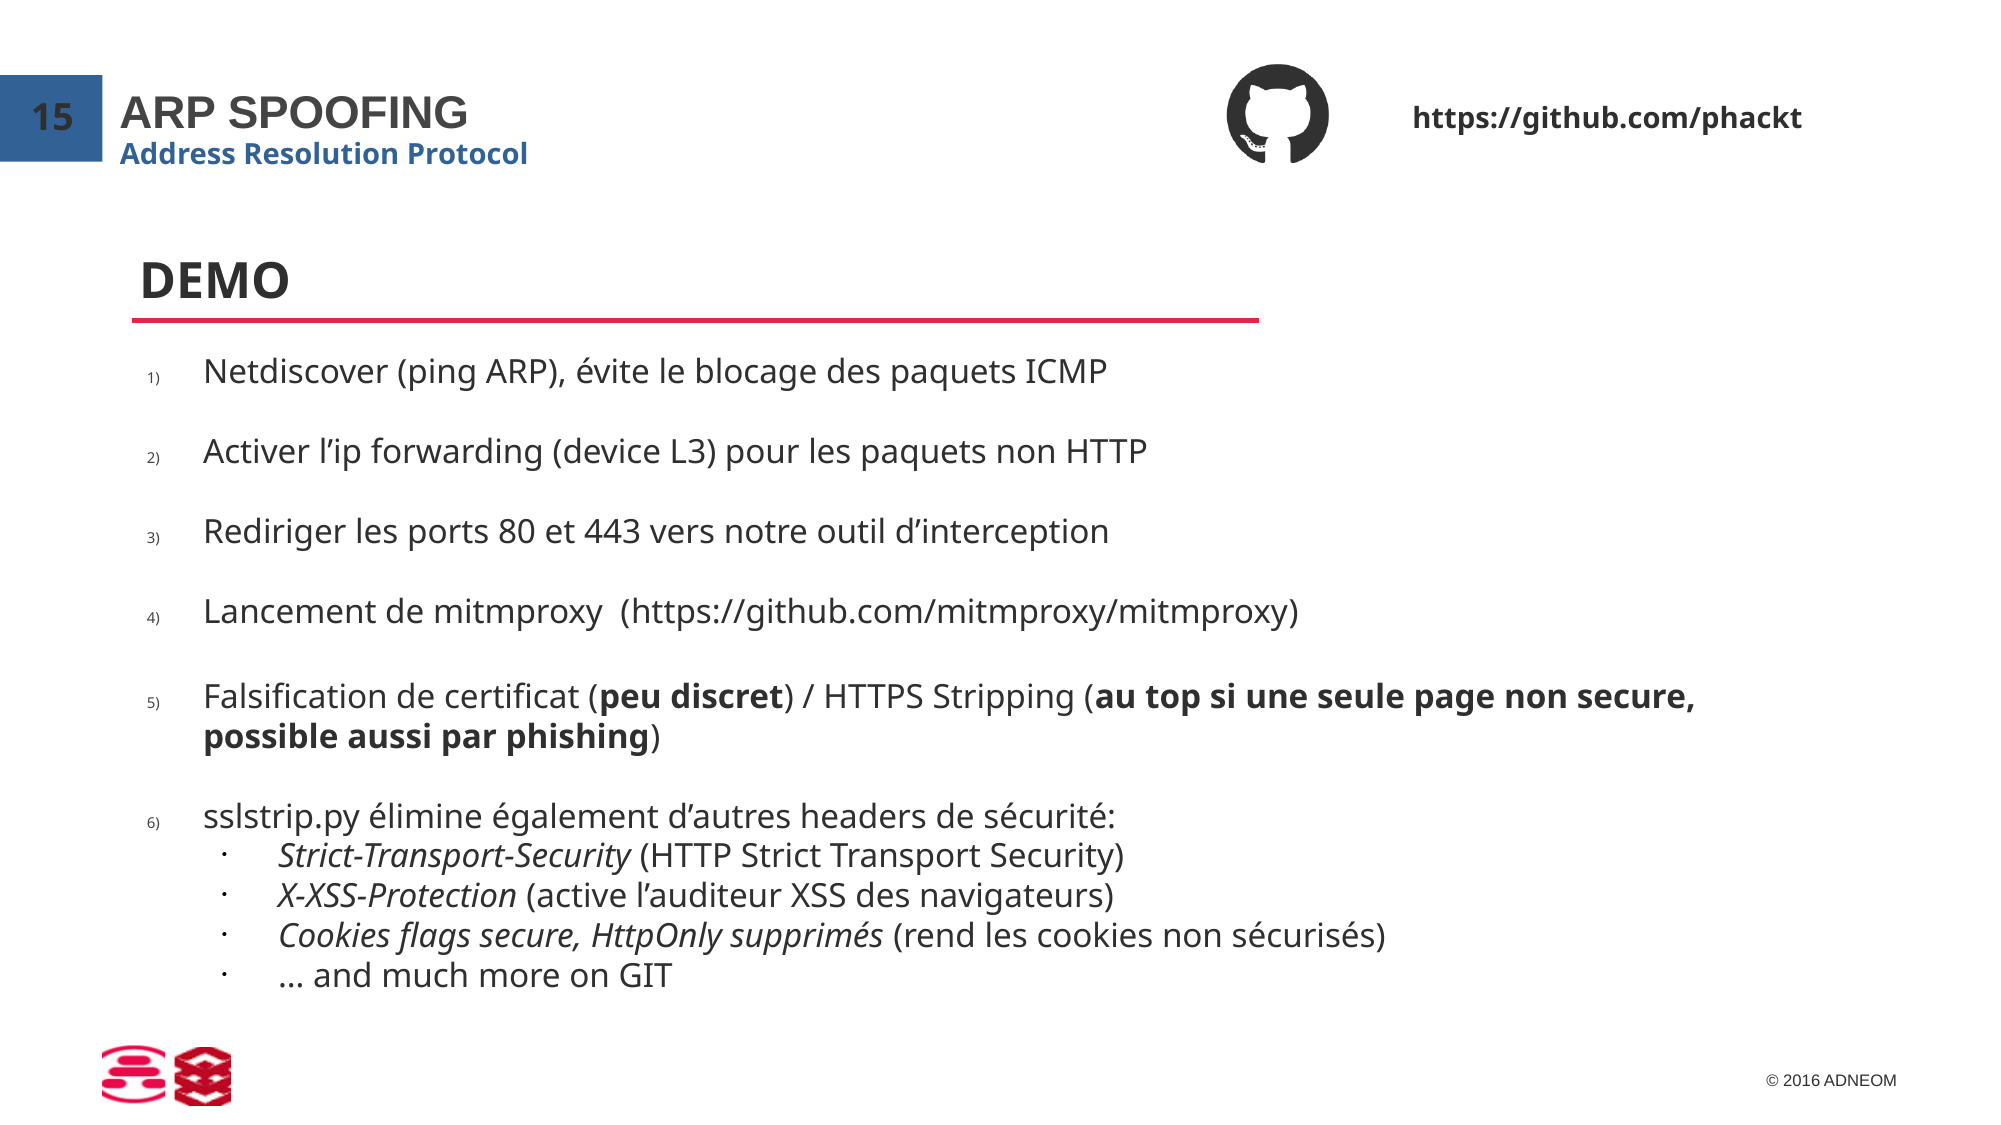

https://github.com/phackt
# ARP SPOOFING
Address Resolution Protocol
DEMO
Netdiscover (ping ARP), évite le blocage des paquets ICMP
Activer l’ip forwarding (device L3) pour les paquets non HTTP
Rediriger les ports 80 et 443 vers notre outil d’interception
Lancement de mitmproxy (https://github.com/mitmproxy/mitmproxy)
Falsification de certificat (peu discret) / HTTPS Stripping (au top si une seule page non secure, possible aussi par phishing)
sslstrip.py élimine également d’autres headers de sécurité:
Strict-Transport-Security (HTTP Strict Transport Security)
X-XSS-Protection (active l’auditeur XSS des navigateurs)
Cookies flags secure, HttpOnly supprimés (rend les cookies non sécurisés)
… and much more on GIT